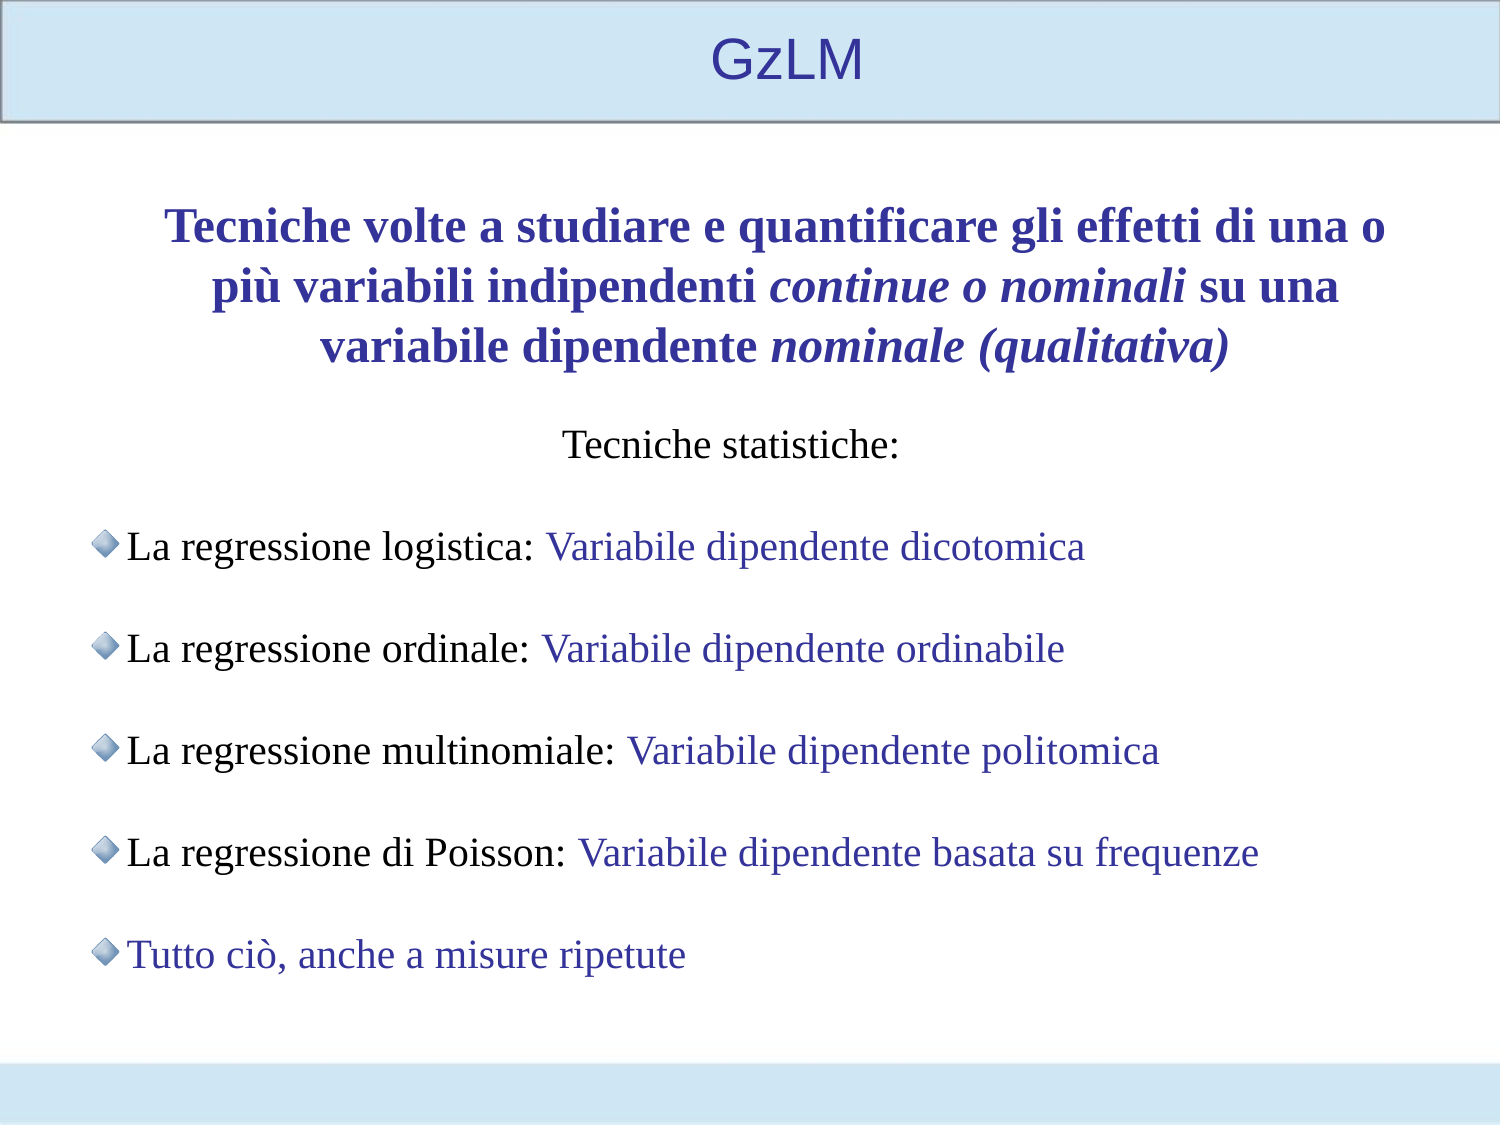

# GzLM
Tecniche volte a studiare e quantificare gli effetti di una o più variabili indipendenti continue o nominali su una variabile dipendente nominale (qualitativa)
Tecniche statistiche:
La regressione logistica: Variabile dipendente dicotomica
La regressione ordinale: Variabile dipendente ordinabile
La regressione multinomiale: Variabile dipendente politomica
La regressione di Poisson: Variabile dipendente basata su frequenze
Tutto ciò, anche a misure ripetute